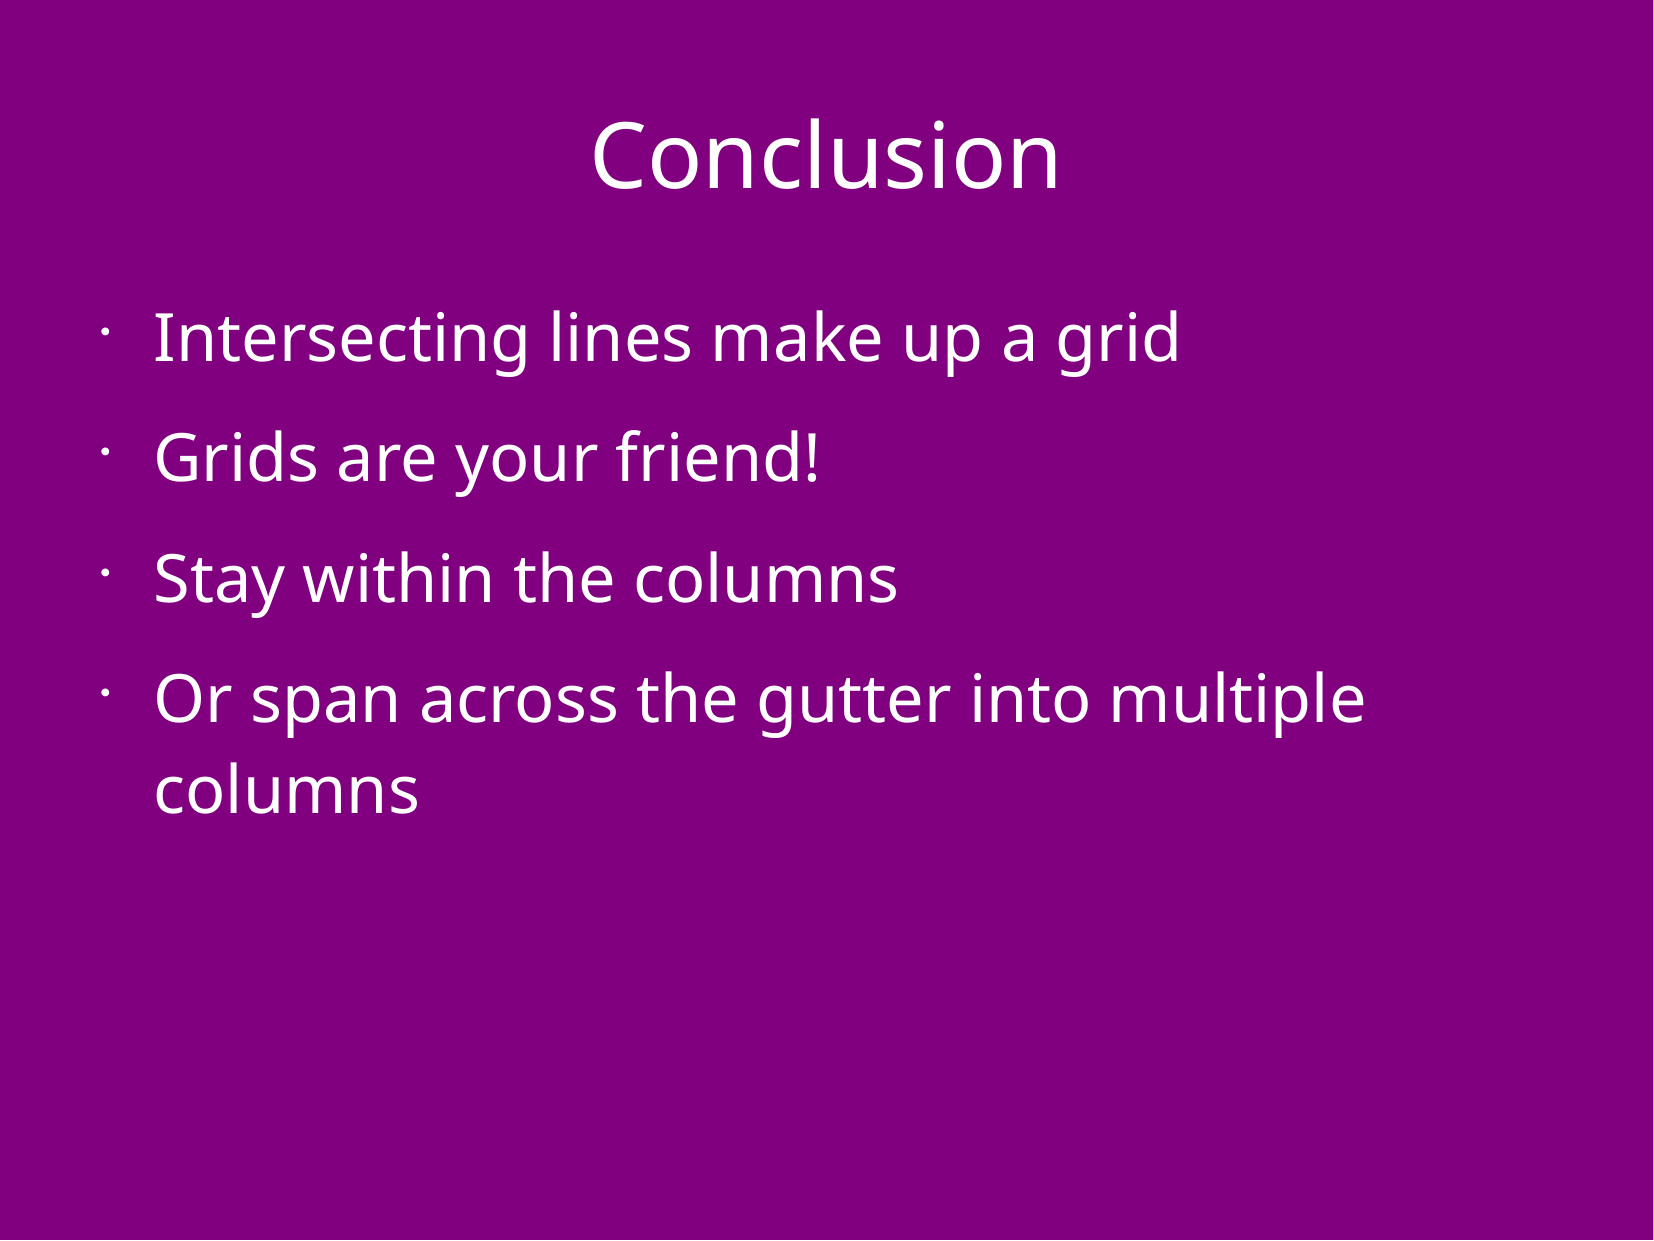

# Conclusion
Intersecting lines make up a grid
Grids are your friend!
Stay within the columns
Or span across the gutter into multiple columns